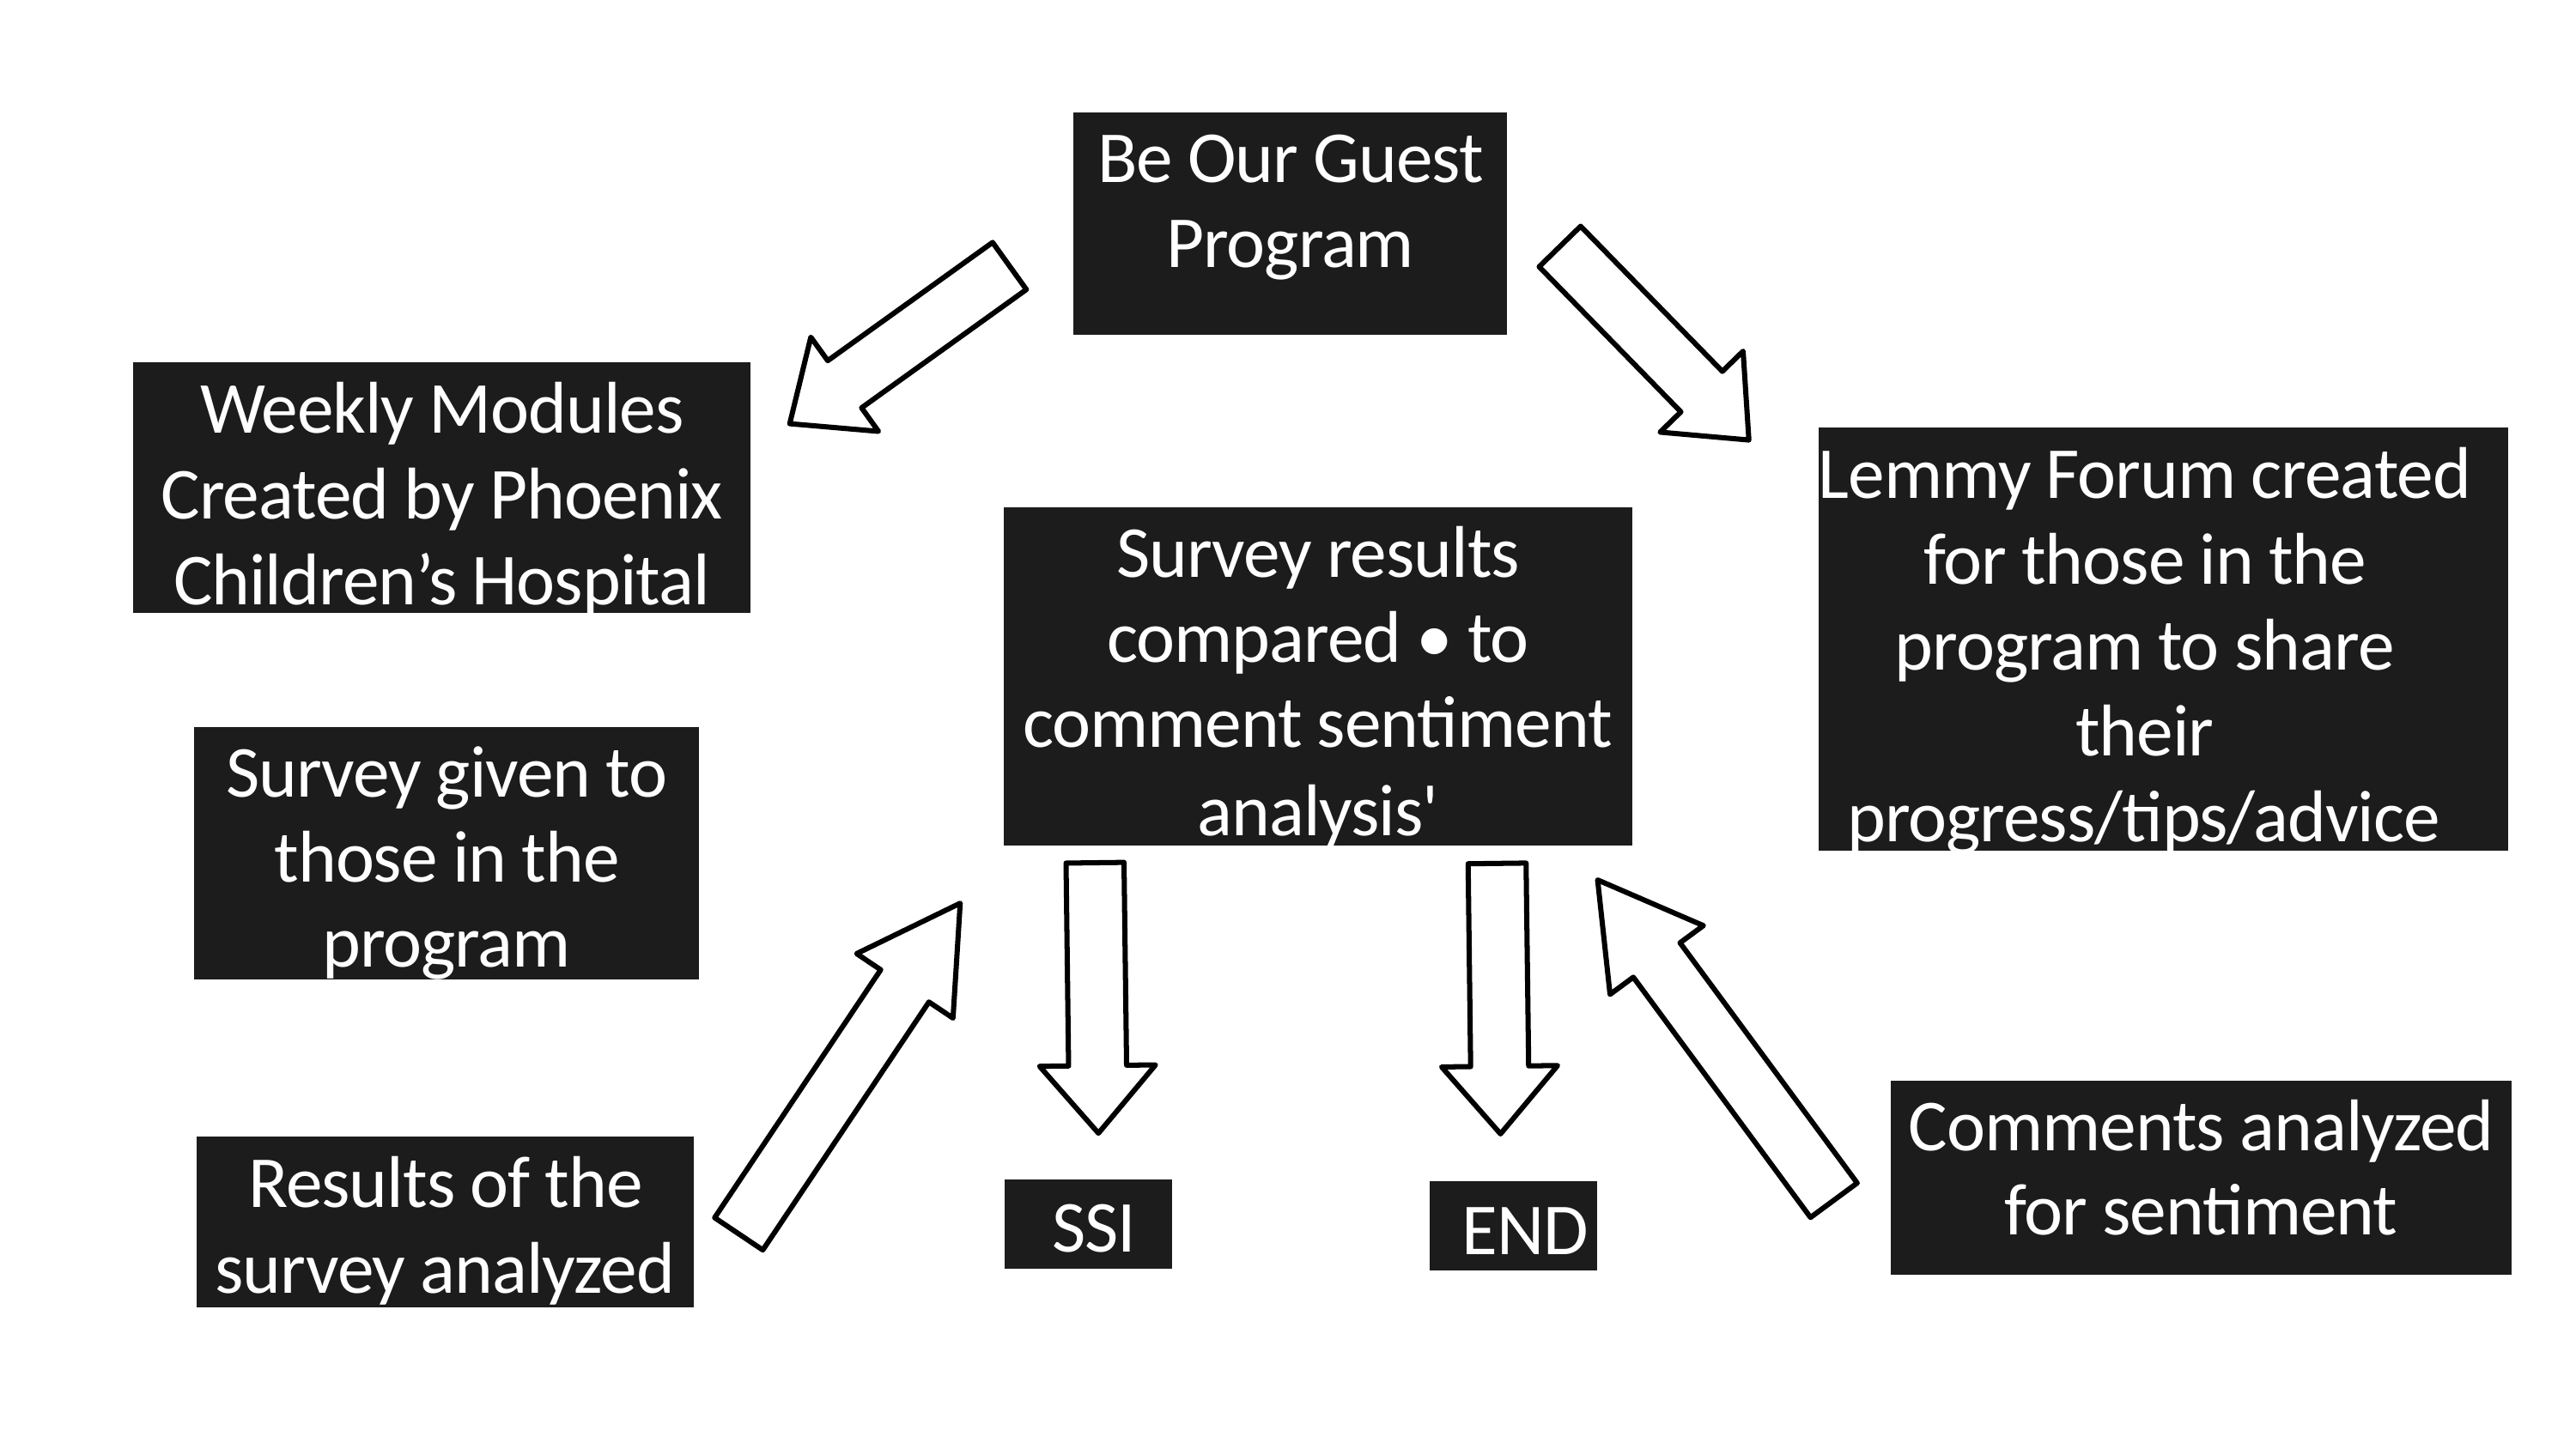

Be Our Guest Program
Weekly Modules Created by Phoenix Children’s Hospital
Lemmy Forum created for those in the program to share
their
progress/tips/advice
Survey results compared • to comment sentiment
analysis'
Survey given to those in the program
Comments analyzed for sentiment
Results of the survey analyzed
 SSI
 END